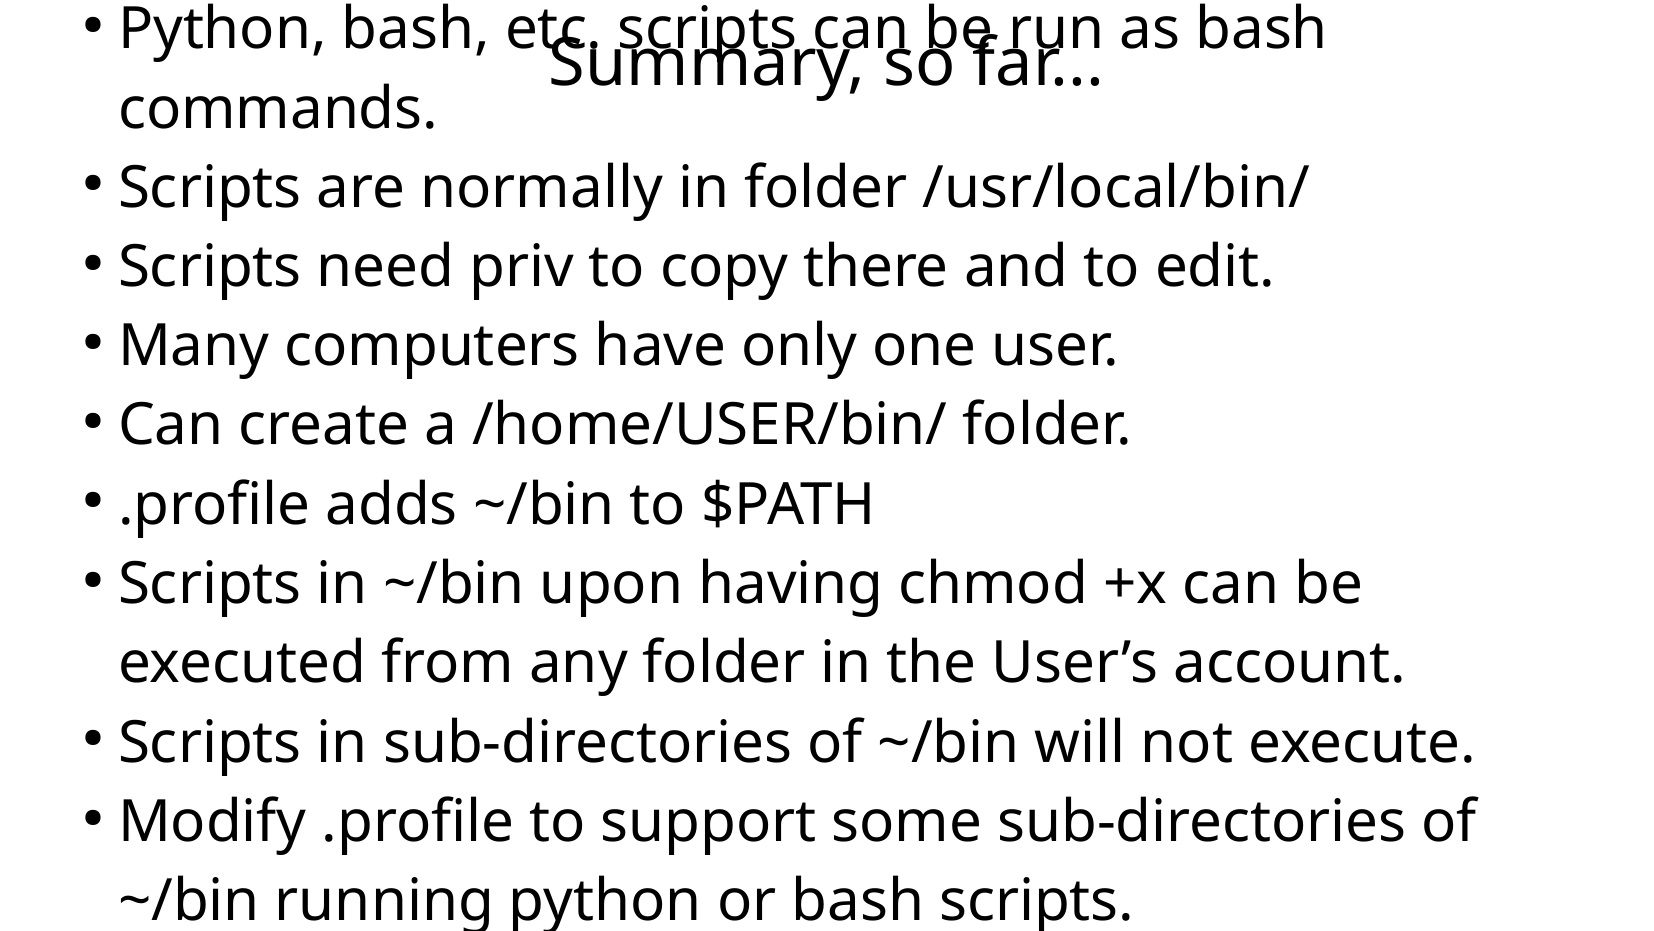

Python, bash, etc. scripts can be run as bash commands.
Scripts are normally in folder /usr/local/bin/
Scripts need priv to copy there and to edit.
Many computers have only one user.
Can create a /home/USER/bin/ folder.
.profile adds ~/bin to $PATH
Scripts in ~/bin upon having chmod +x can be executed from any folder in the User’s account.
Scripts in sub-directories of ~/bin will not execute.
Modify .profile to support some sub-directories of ~/bin running python or bash scripts.
# Summary, so far...